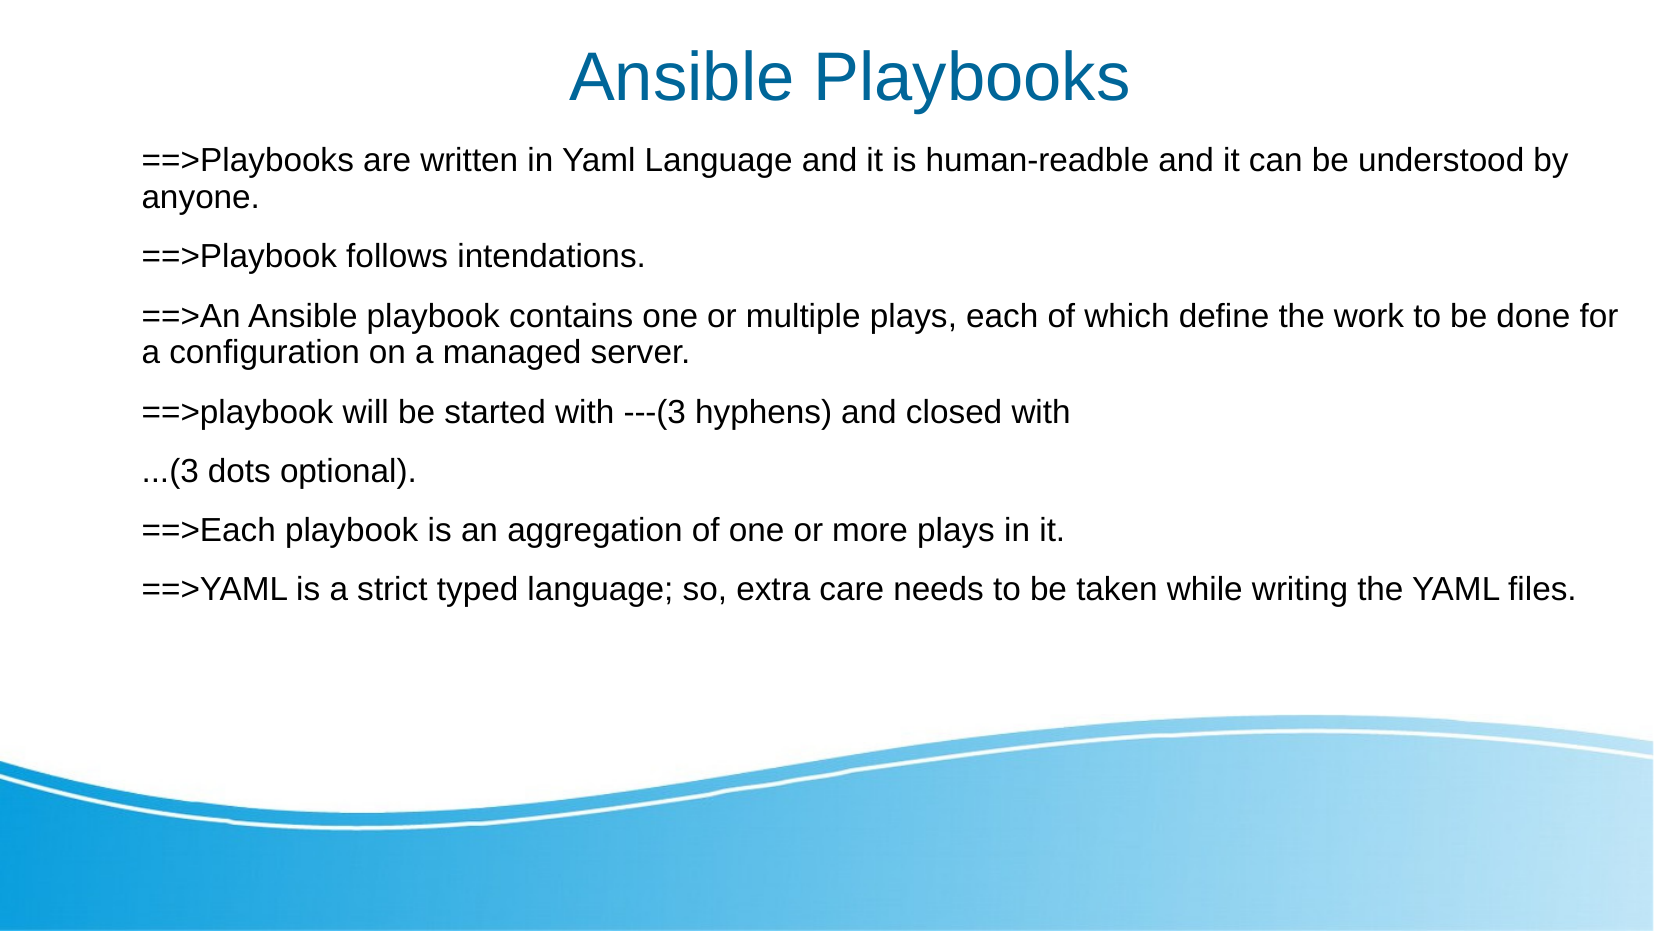

# Ansible Playbooks
==>Playbooks are written in Yaml Language and it is human-readble and it can be understood by anyone.
==>Playbook follows intendations.
==>An Ansible playbook contains one or multiple plays, each of which define the work to be done for a configuration on a managed server.
==>playbook will be started with ---(3 hyphens) and closed with
...(3 dots optional).
==>Each playbook is an aggregation of one or more plays in it.
==>YAML is a strict typed language; so, extra care needs to be taken while writing the YAML files.